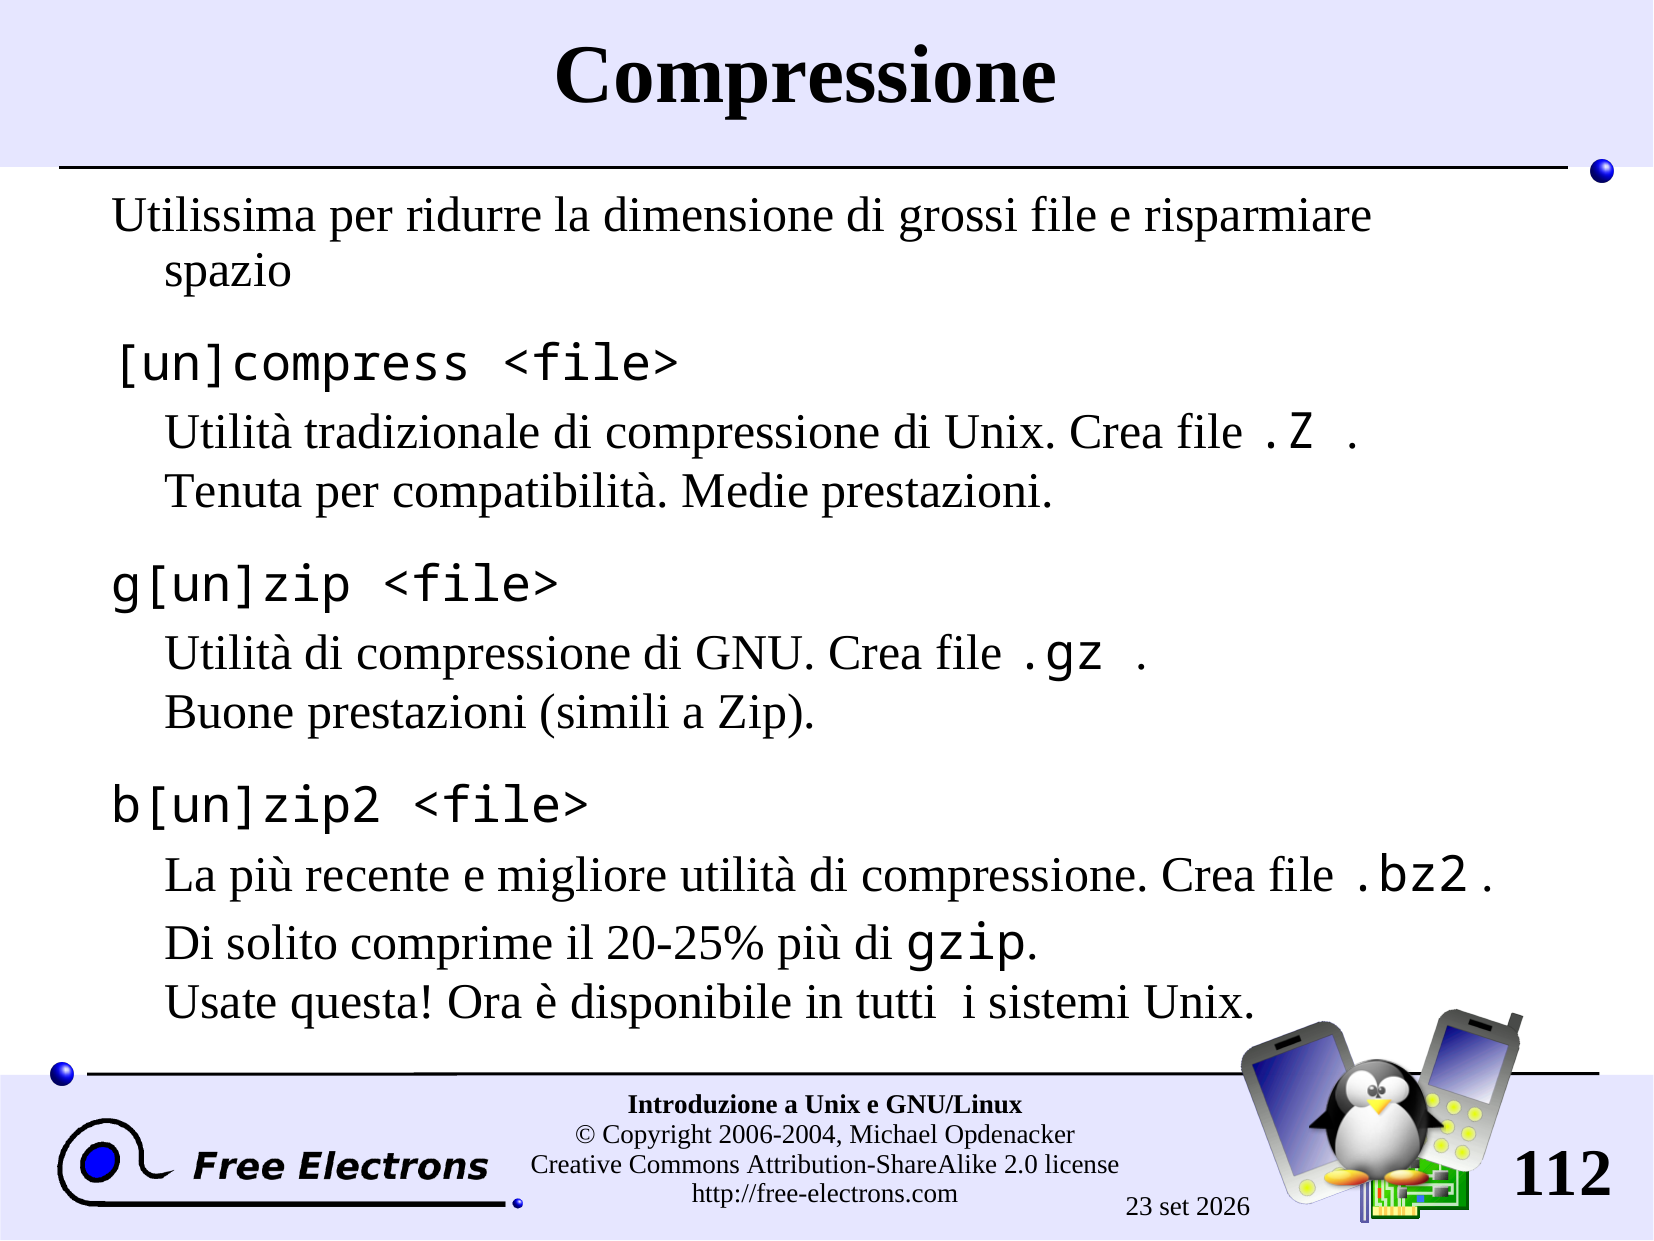

# Compressione
Utilissima per ridurre la dimensione di grossi file e risparmiare spazio
[un]compress <file>
Utilità tradizionale di compressione di Unix. Crea file .Z .
Tenuta per compatibilità. Medie prestazioni.
g[un]zip <file>
Utilità di compressione di GNU. Crea file .gz .
Buone prestazioni (simili a Zip).
b[un]zip2 <file>
La più recente e migliore utilità di compressione. Crea file .bz2 . Di solito comprime il 20-25% più di gzip.
Usate questa! Ora è disponibile in tutti i sistemi Unix.